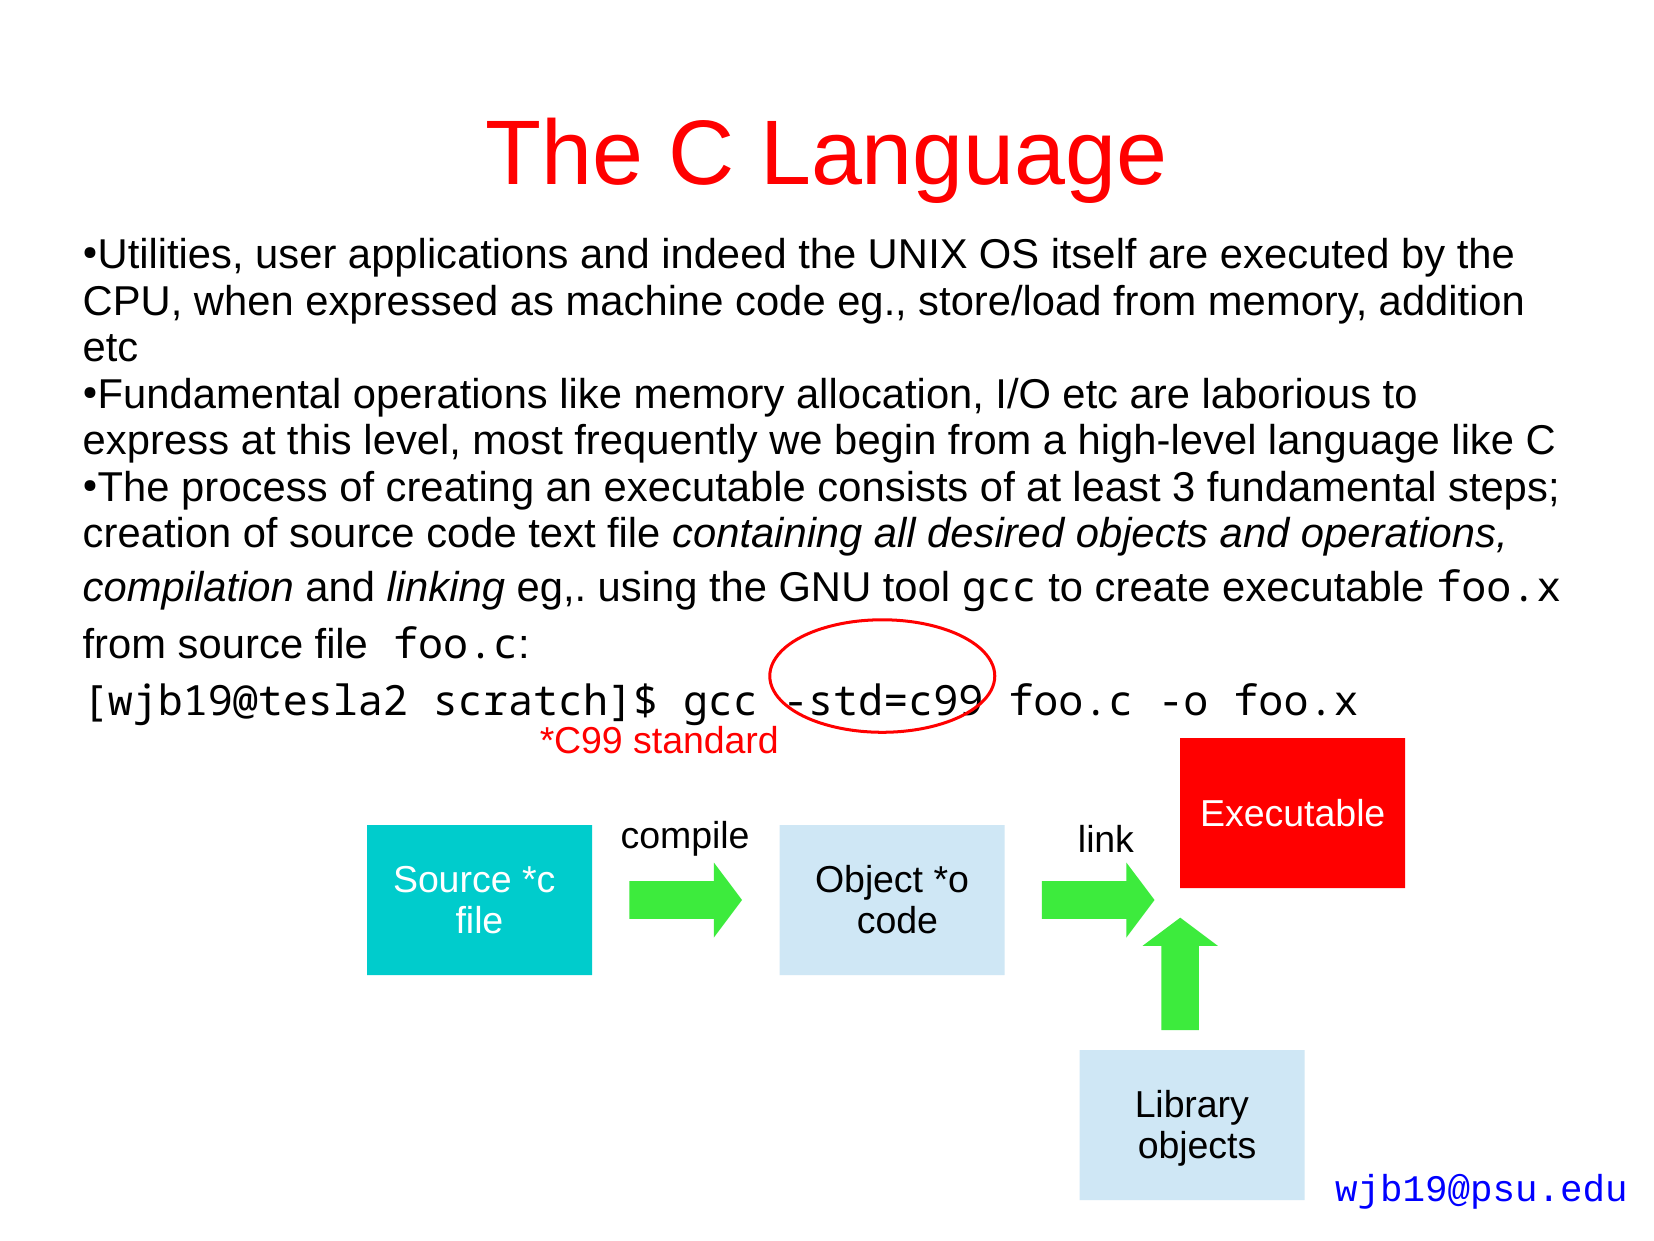

# The C Language
Utilities, user applications and indeed the UNIX OS itself are executed by the CPU, when expressed as machine code eg., store/load from memory, addition etc
Fundamental operations like memory allocation, I/O etc are laborious to express at this level, most frequently we begin from a high-level language like C
The process of creating an executable consists of at least 3 fundamental steps; creation of source code text file containing all desired objects and operations, compilation and linking eg,. using the GNU tool gcc to create executable foo.x from source file foo.c:
[wjb19@tesla2 scratch]$ gcc -std=c99 foo.c -o foo.x
*C99 standard
Executable
compile
link
Source *c
file
Object *o
 code
Library
 objects
wjb19@psu.edu